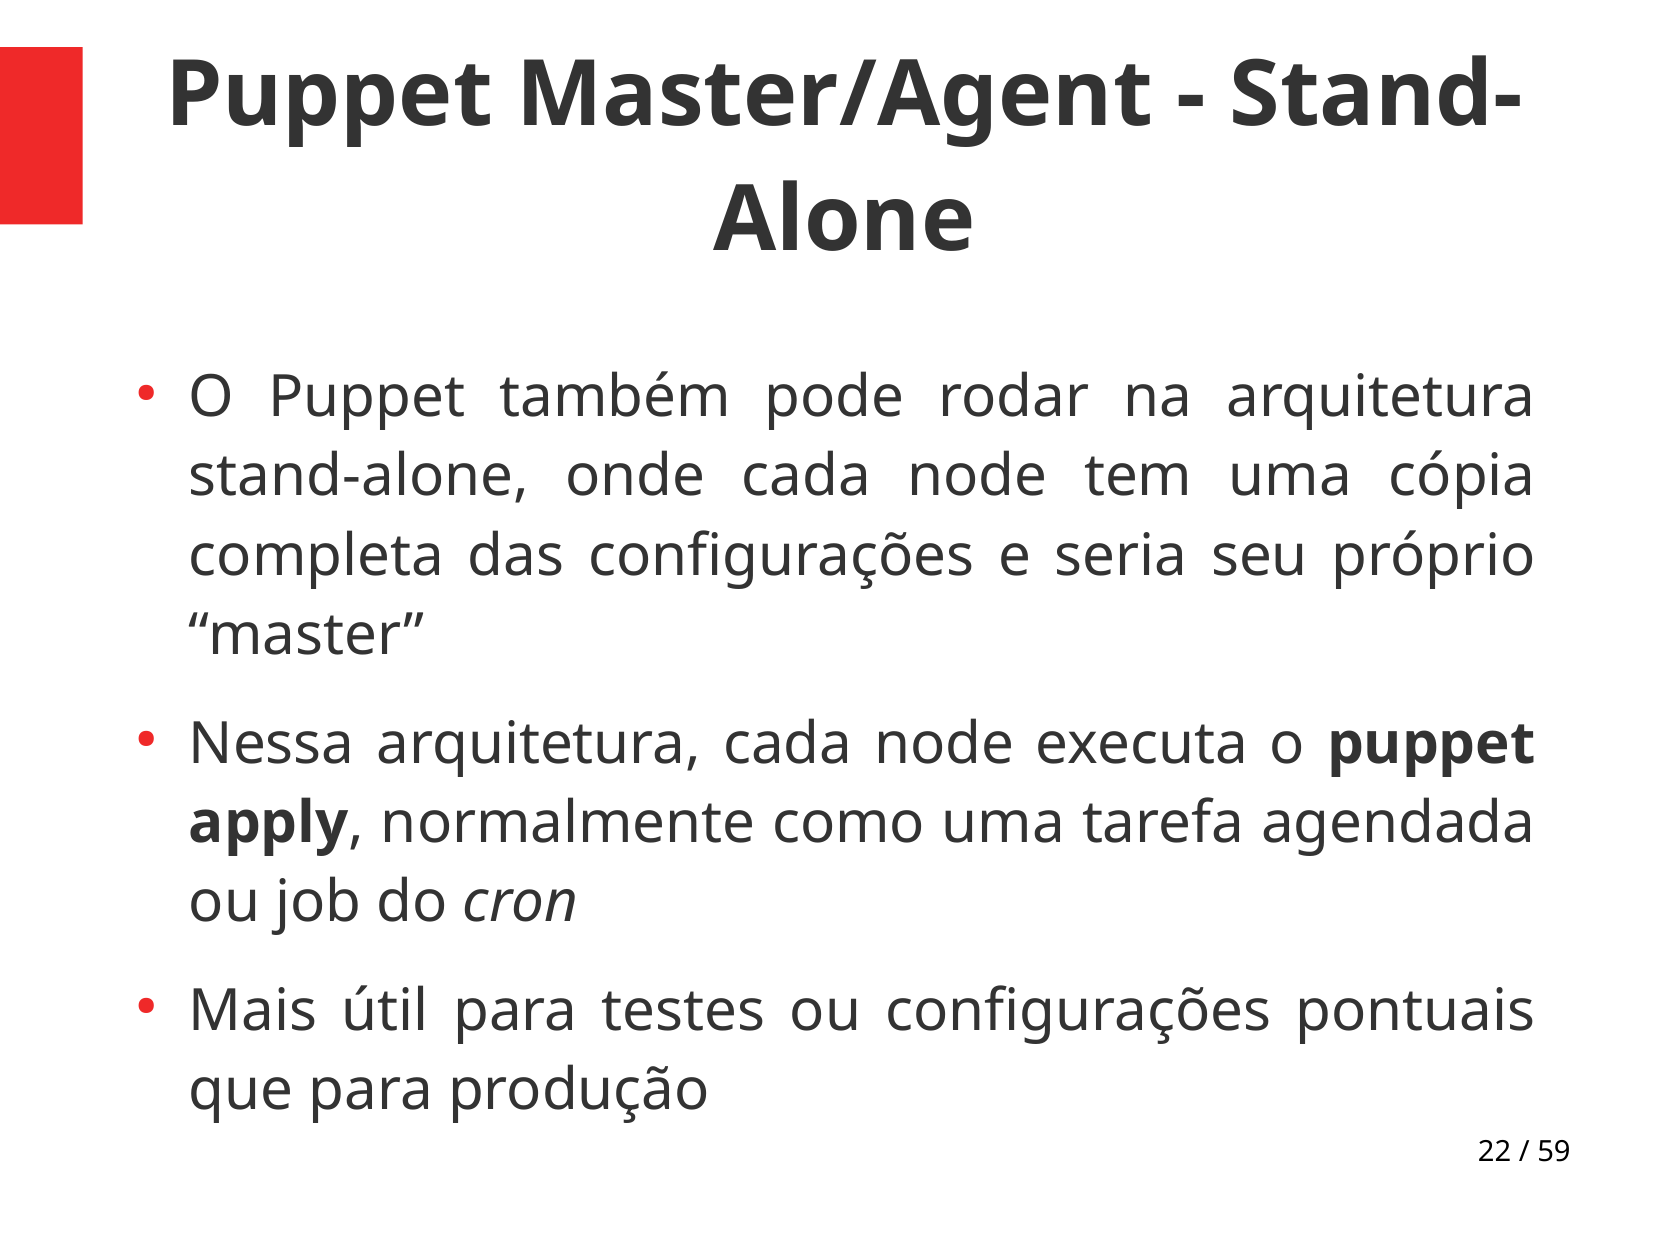

# Puppet Master/Agent - Stand-Alone
O Puppet também pode rodar na arquitetura stand-alone, onde cada node tem uma cópia completa das configurações e seria seu próprio “master”
Nessa arquitetura, cada node executa o puppet apply, normalmente como uma tarefa agendada ou job do cron
Mais útil para testes ou configurações pontuais que para produção
22